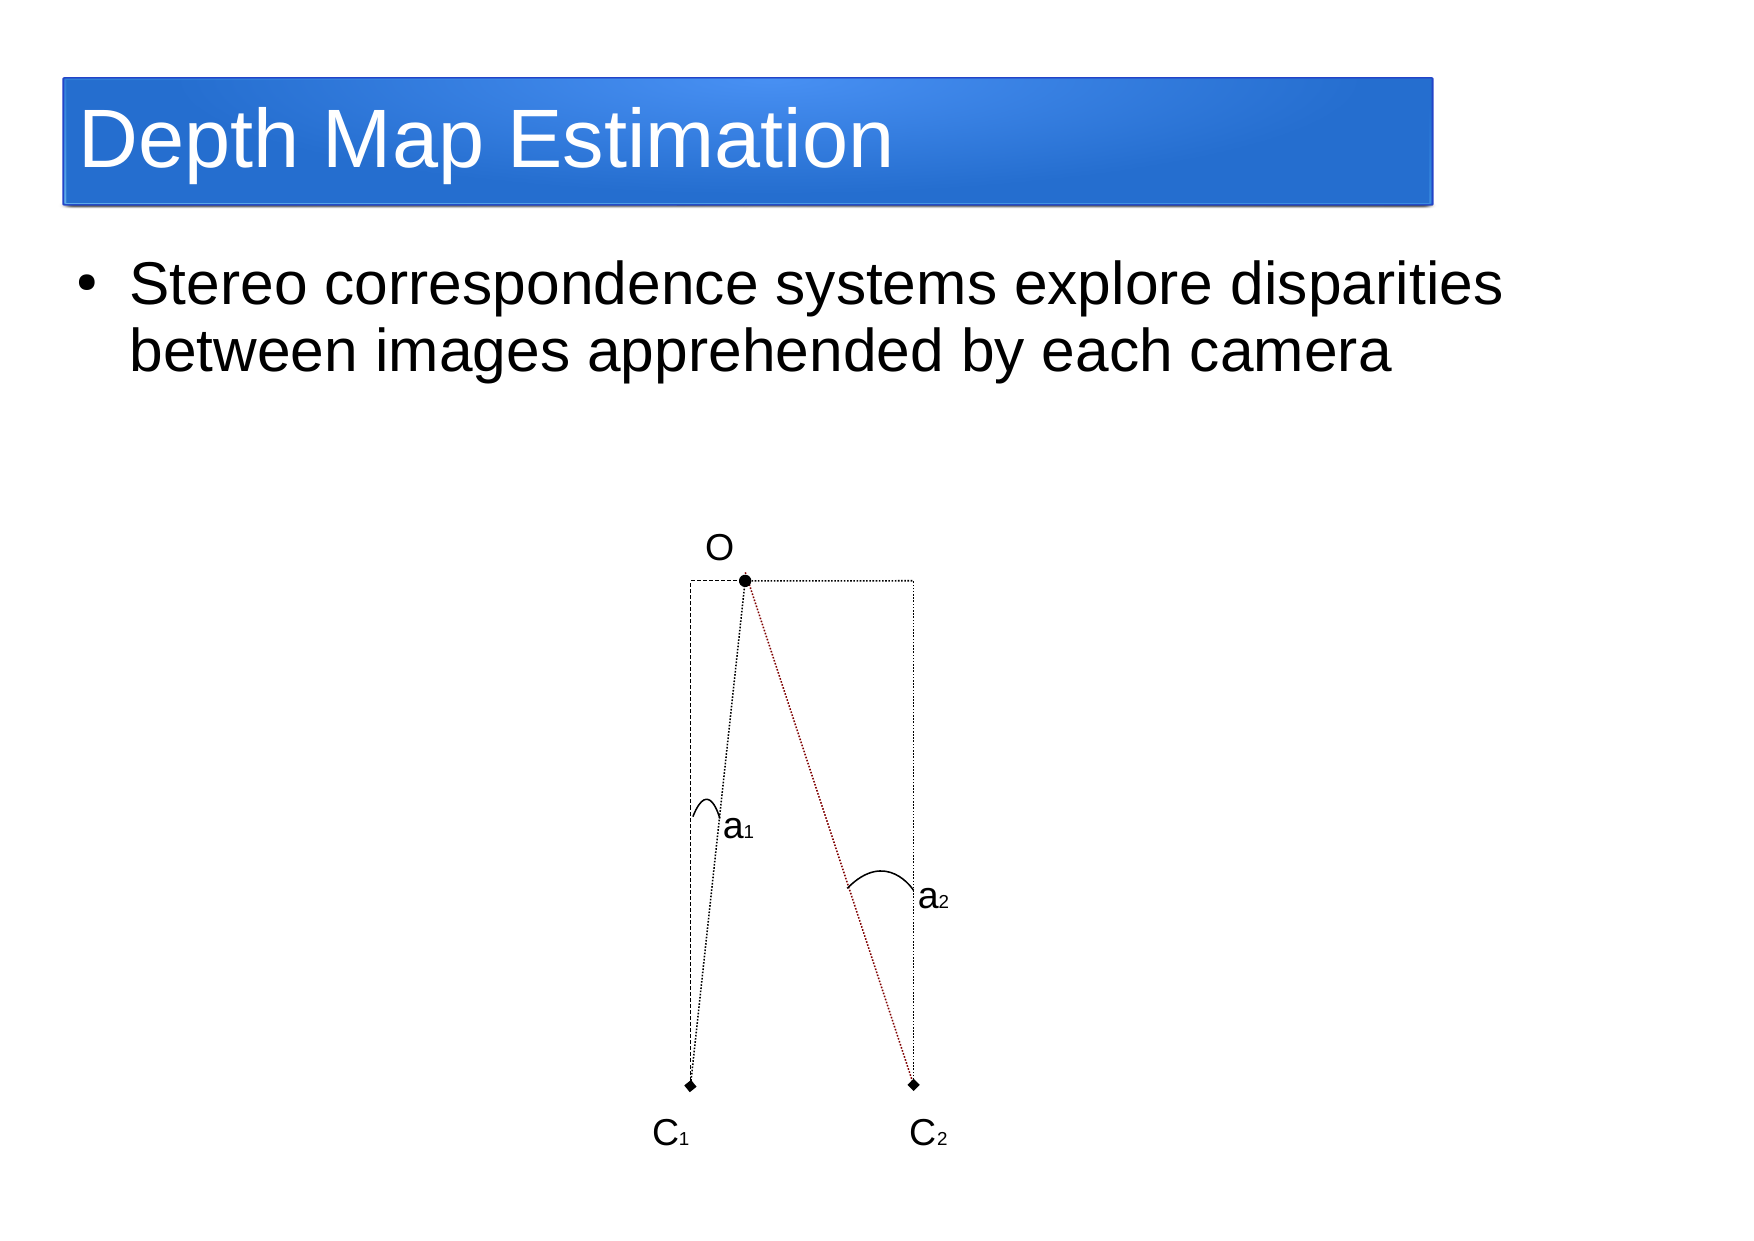

# Depth Map Estimation
Stereo correspondence systems explore disparities between images apprehended by each camera
O
a1
a2
C1 C2